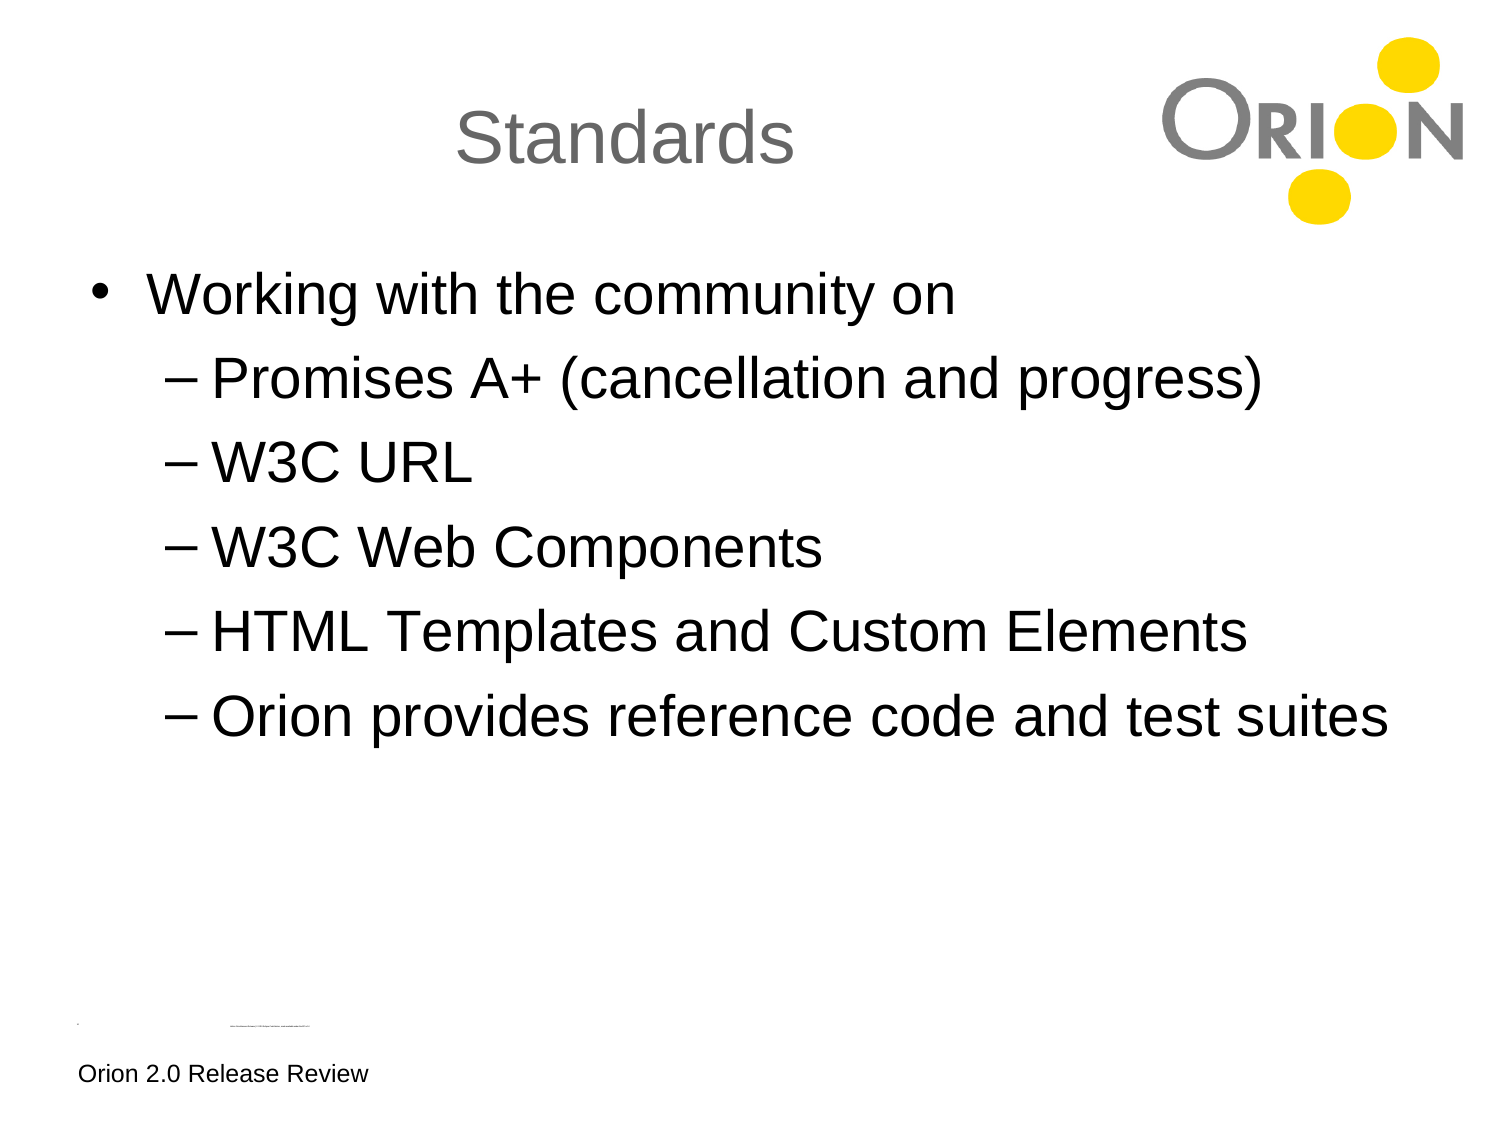

Standards
# Working with the community on
Promises A+ (cancellation and progress)
W3C URL
W3C Web Components
HTML Templates and Custom Elements
Orion provides reference code and test suites
10
Copyright 2011